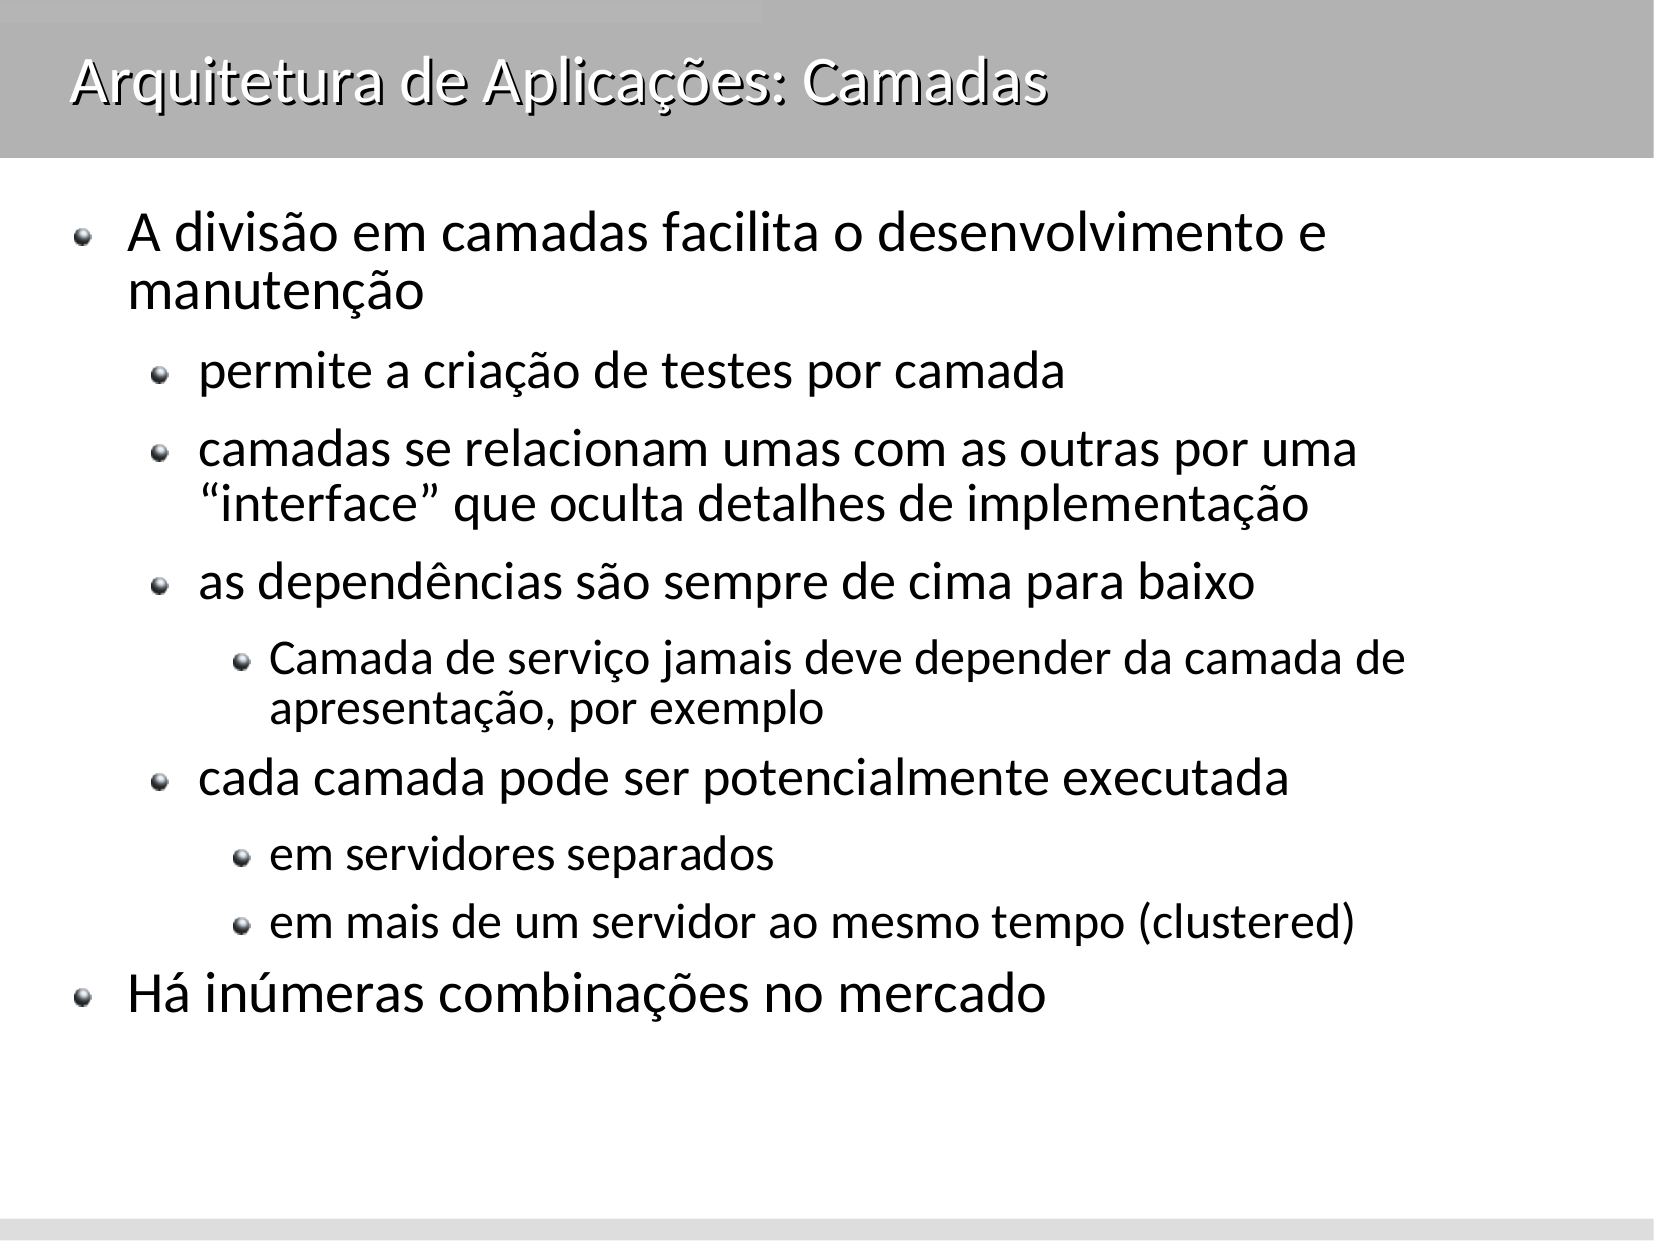

# Arquitetura de Aplicações: Camadas
A divisão em camadas facilita o desenvolvimento e manutenção
permite a criação de testes por camada
camadas se relacionam umas com as outras por uma “interface” que oculta detalhes de implementação
as dependências são sempre de cima para baixo
Camada de serviço jamais deve depender da camada de apresentação, por exemplo
cada camada pode ser potencialmente executada
em servidores separados
em mais de um servidor ao mesmo tempo (clustered)
Há inúmeras combinações no mercado